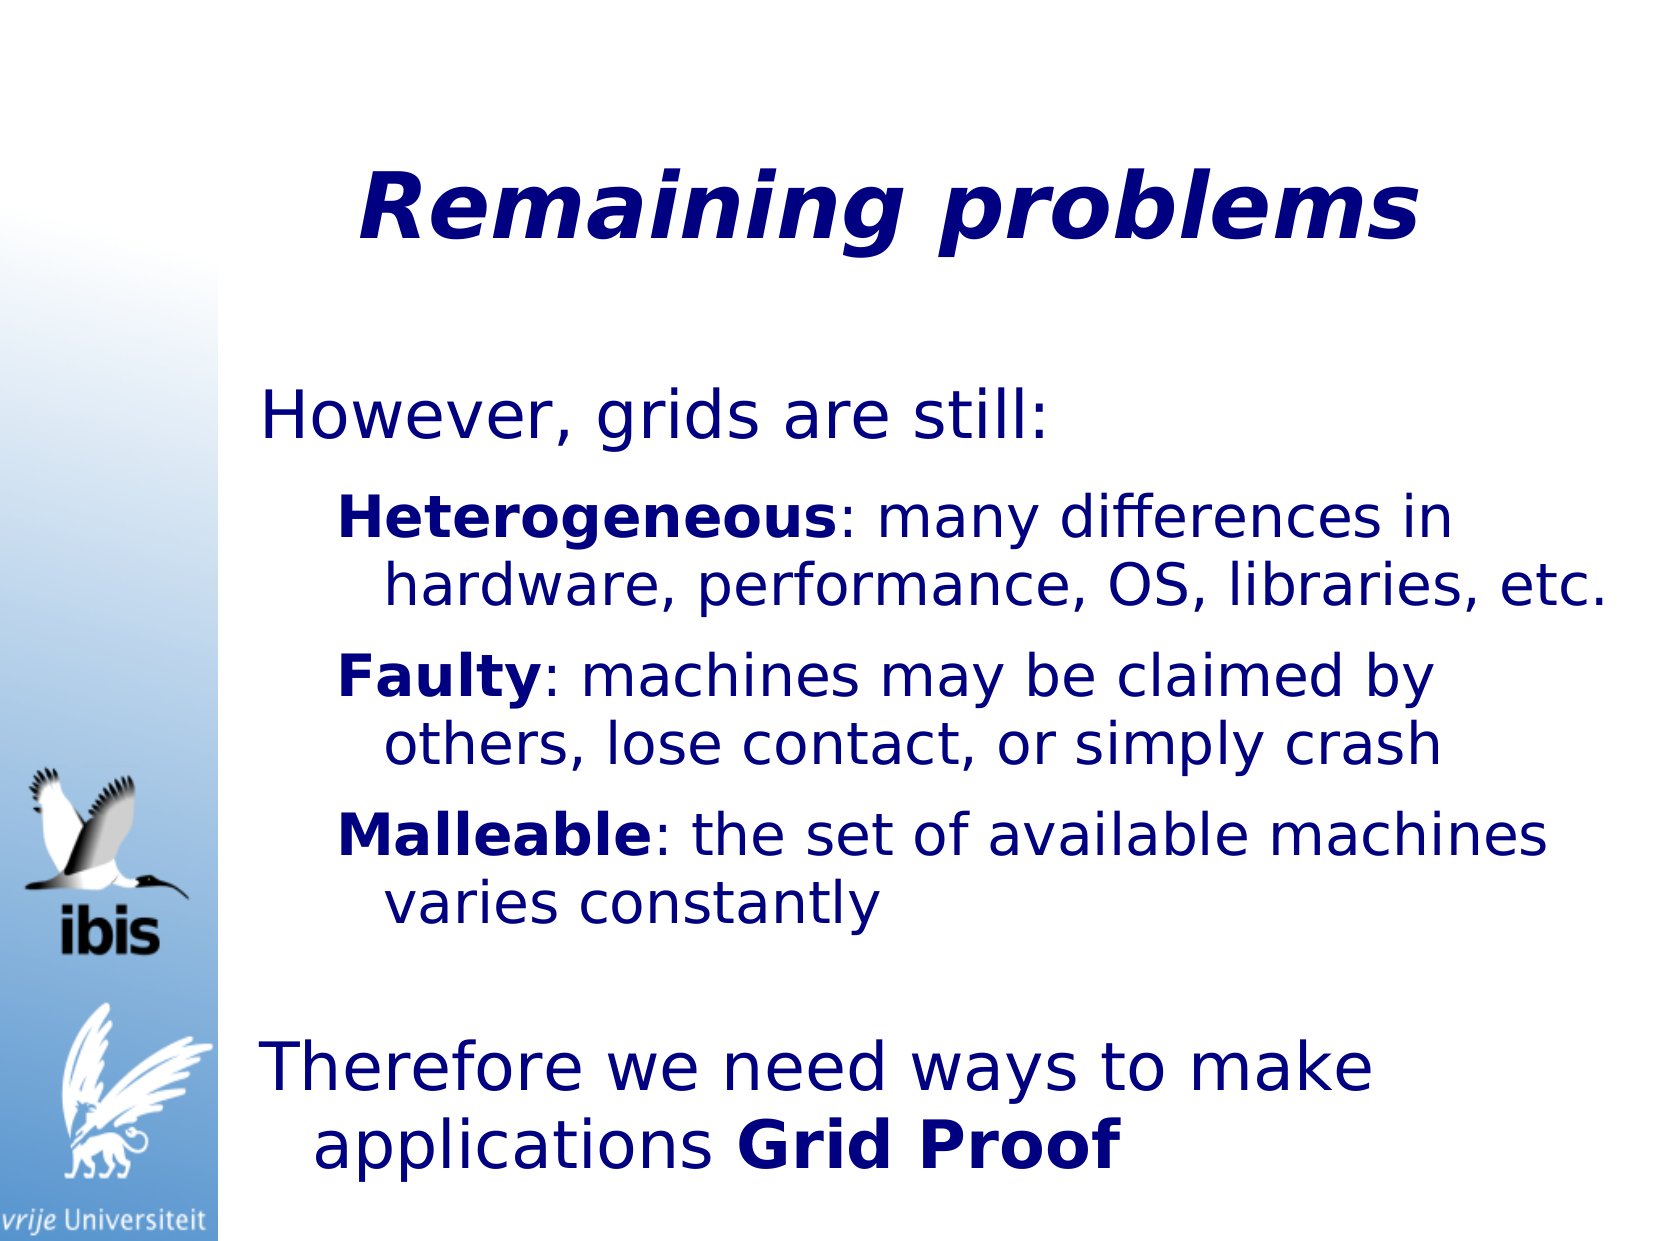

# Remaining problems
However, grids are still:
Heterogeneous: many differences in hardware, performance, OS, libraries, etc.
Faulty: machines may be claimed by others, lose contact, or simply crash
Malleable: the set of available machines varies constantly
Therefore we need ways to make applications Grid Proof